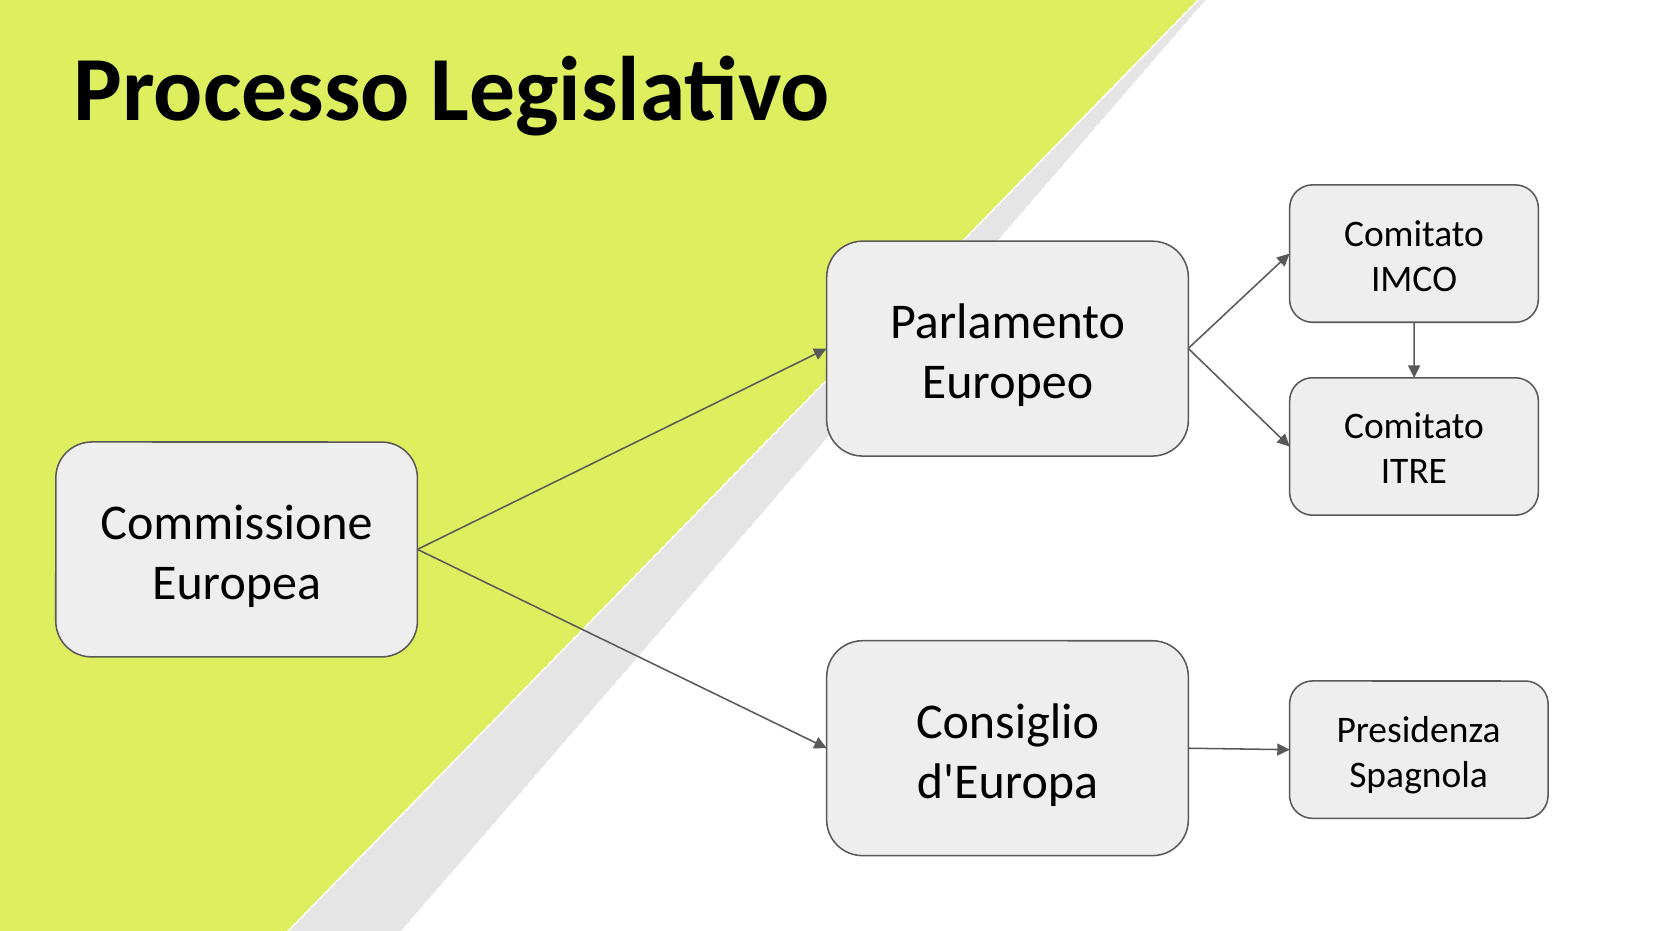

# Processo Legislativo
Comitato IMCO
Parlamento
Europeo
Comitato
ITRE
Commissione
Europea
Consiglio
d'Europa
Presidenza
Spagnola